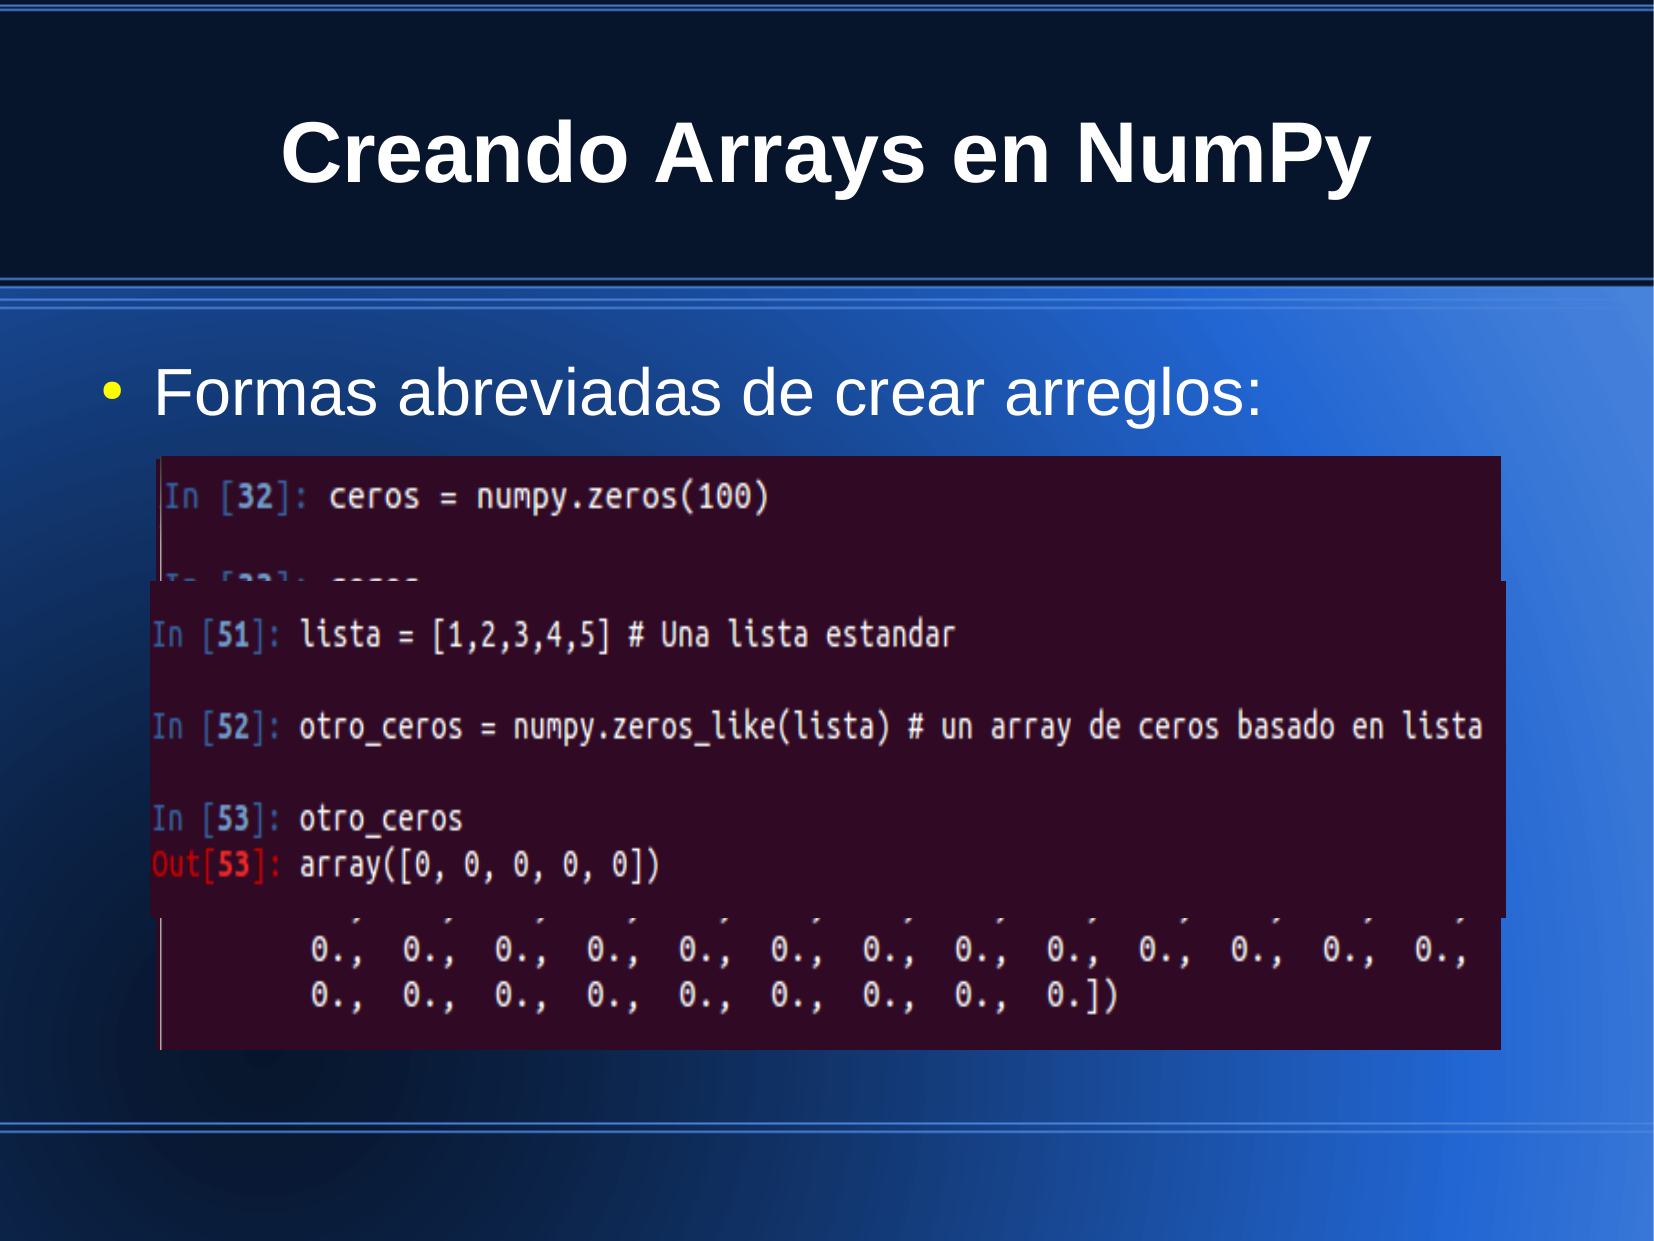

# Creando Arrays en NumPy
Formas abreviadas de crear arreglos: